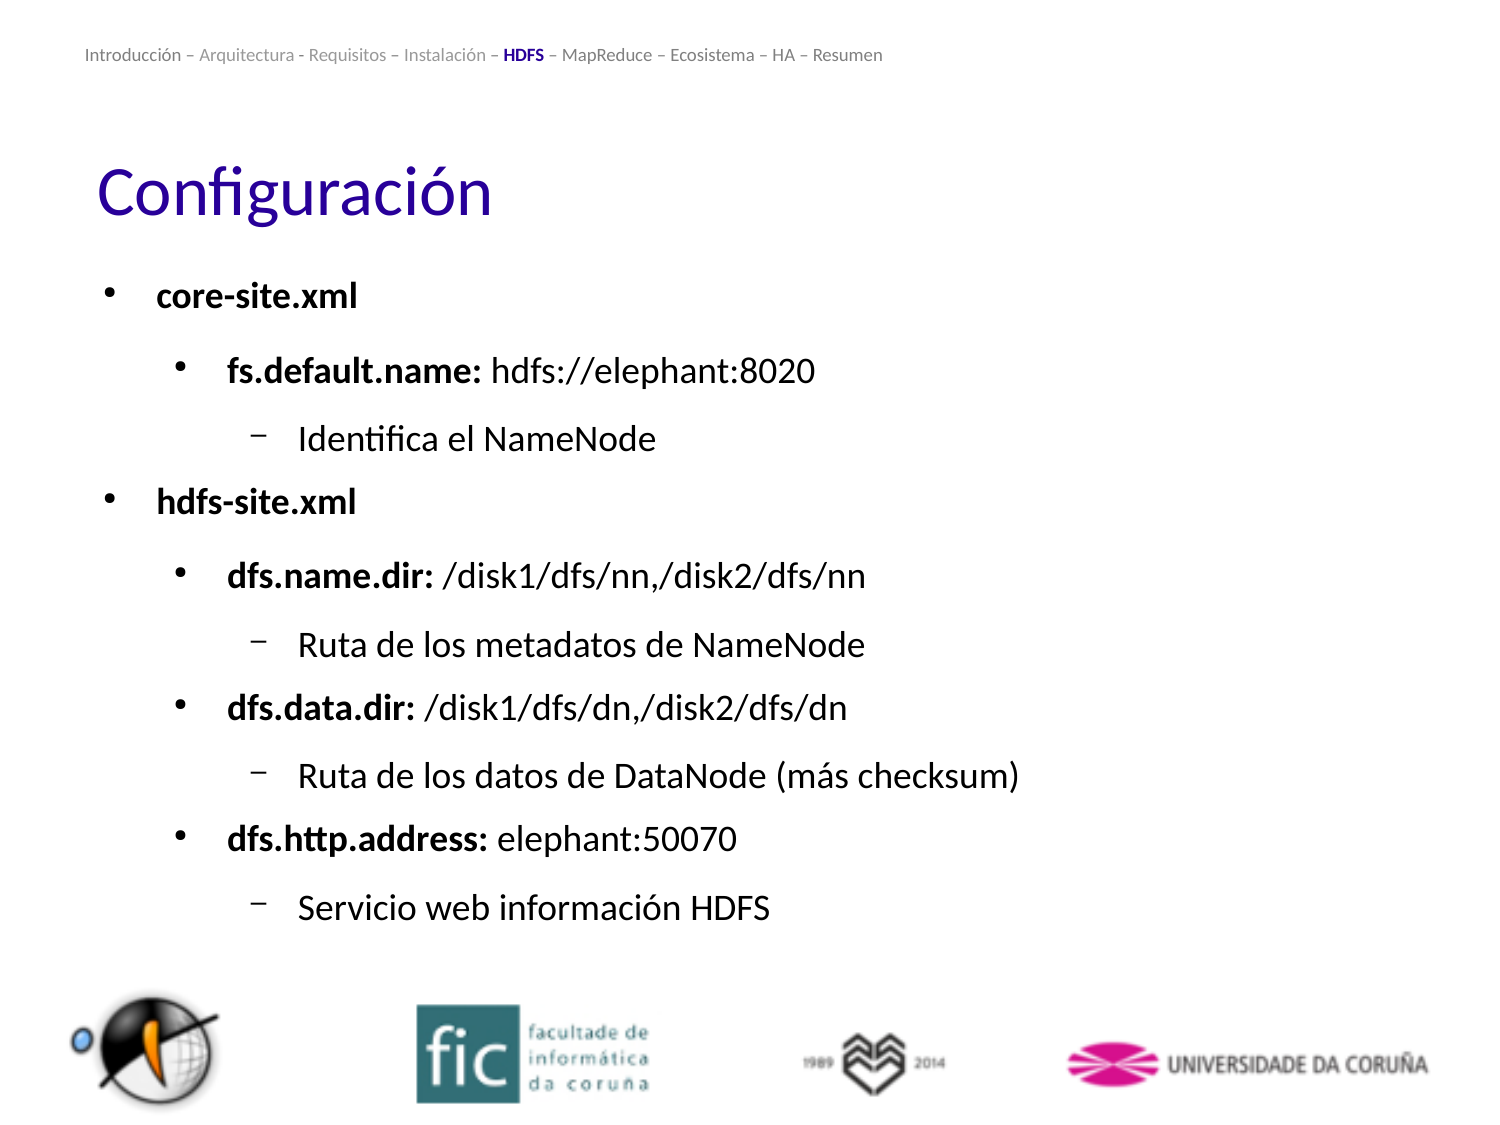

Introducción – Arquitectura - Requisitos – Instalación – HDFS – MapReduce – Ecosistema – HA – Resumen
# Configuración
core-site.xml
fs.default.name: hdfs://elephant:8020
Identifica el NameNode
hdfs-site.xml
dfs.name.dir: /disk1/dfs/nn,/disk2/dfs/nn
Ruta de los metadatos de NameNode
dfs.data.dir: /disk1/dfs/dn,/disk2/dfs/dn
Ruta de los datos de DataNode (más checksum)
dfs.http.address: elephant:50070
Servicio web información HDFS